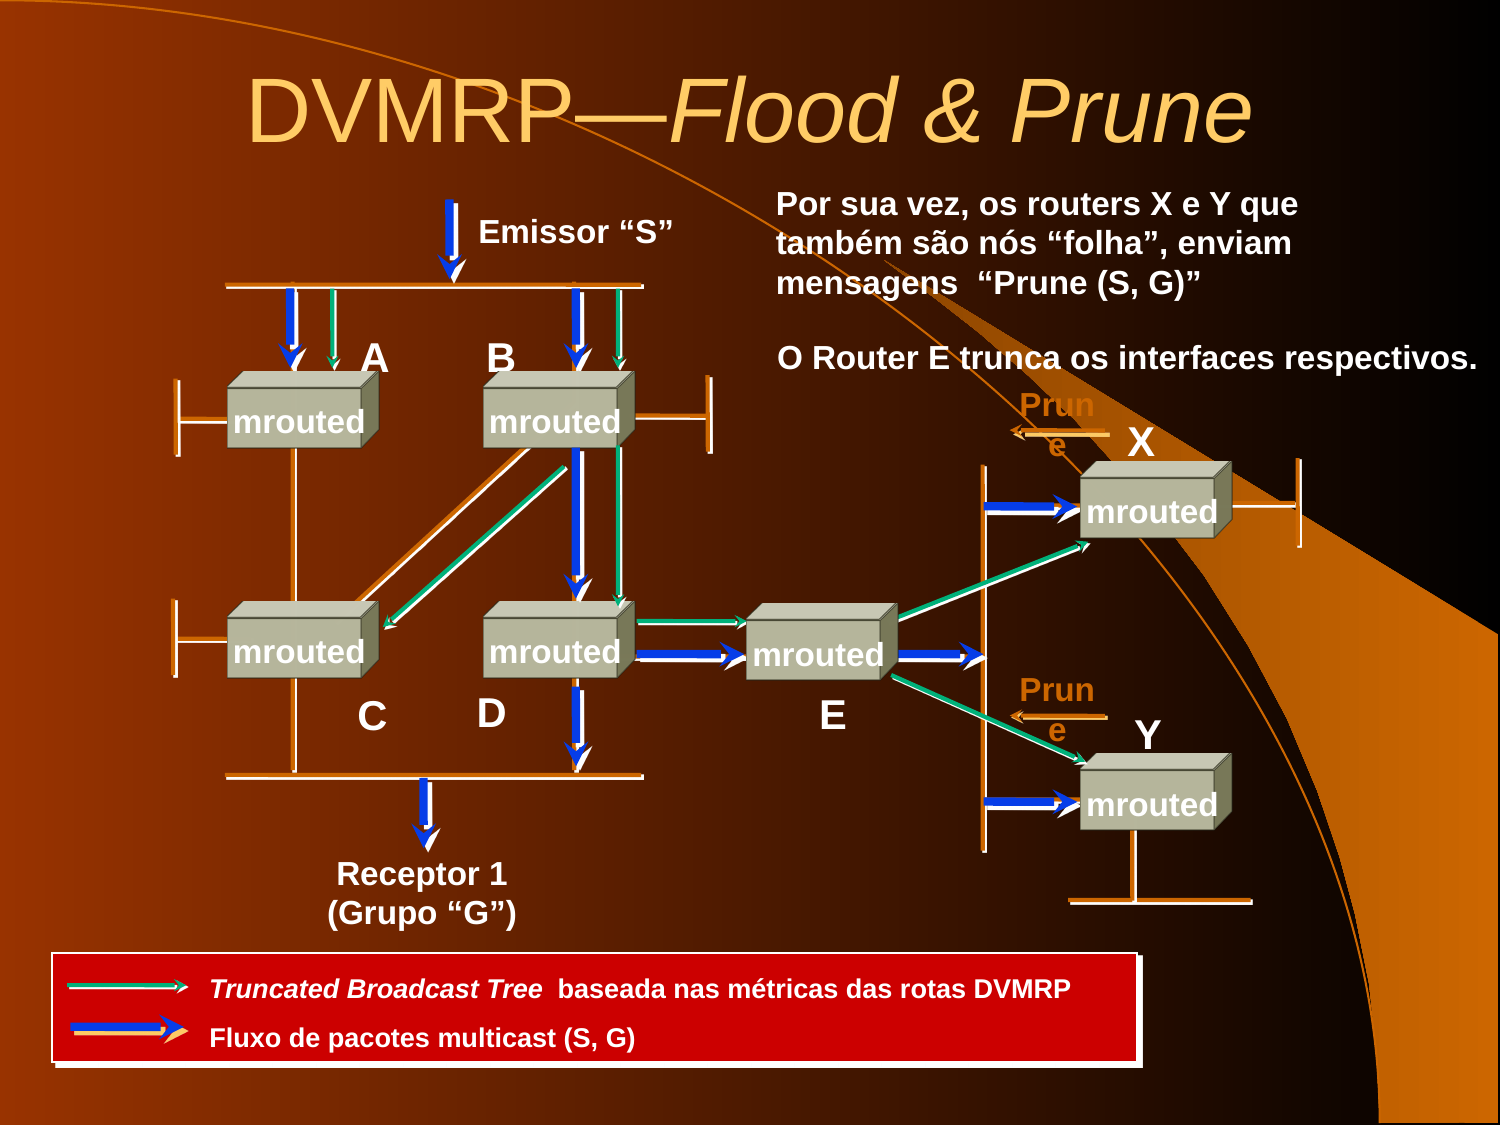

# DVMRP—Flood & Prune
Por sua vez, os routers X e Y que também são nós “folha”, enviam mensagens “Prune (S, G)”
Emissor “S”
A
B
O Router E trunca os interfaces respectivos.
mrouted
mrouted
Prune
X
mrouted
mrouted
mrouted
mrouted
Prune
D
E
C
Y
mrouted
Receptor 1
(Grupo “G”)
Truncated Broadcast Tree baseada nas métricas das rotas DVMRP
Fluxo de pacotes multicast (S, G)